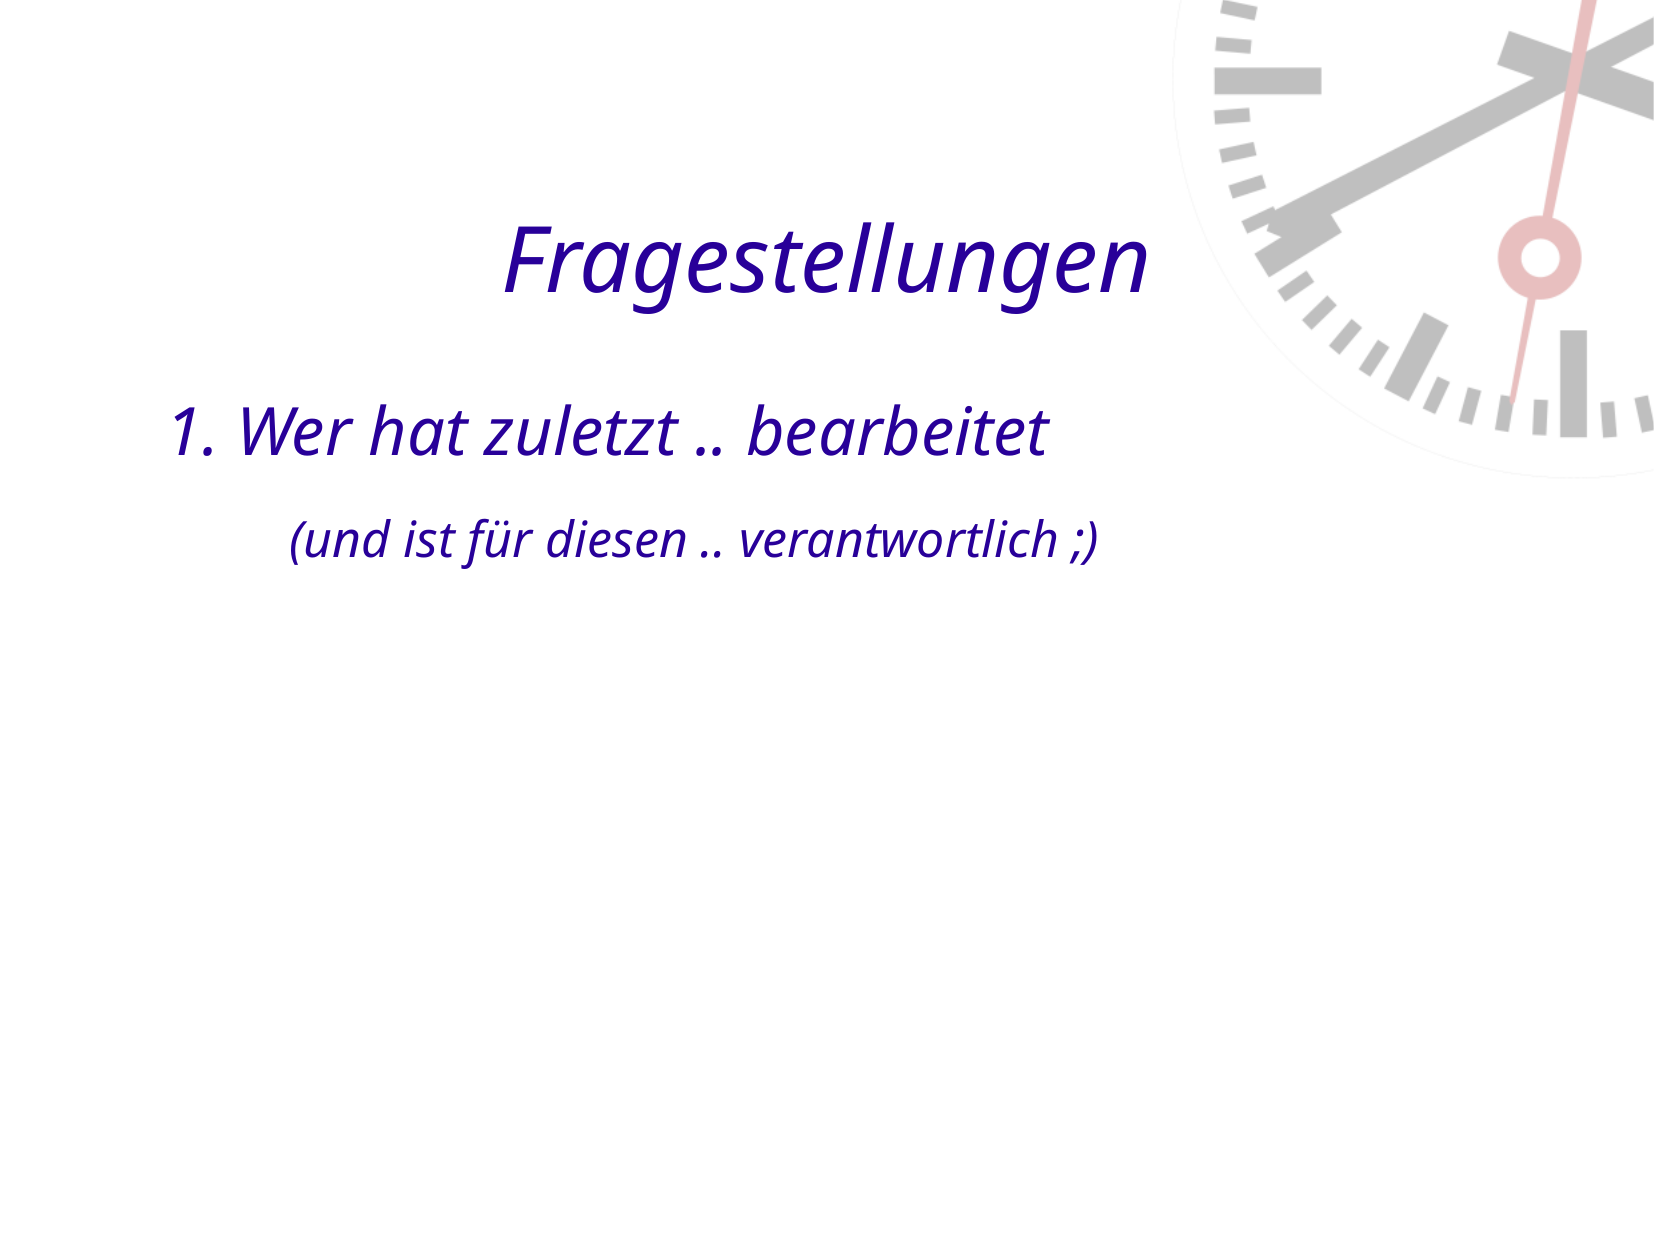

# Fragestellungen
Wer hat zuletzt .. bearbeitet
(und ist für diesen .. verantwortlich ;)